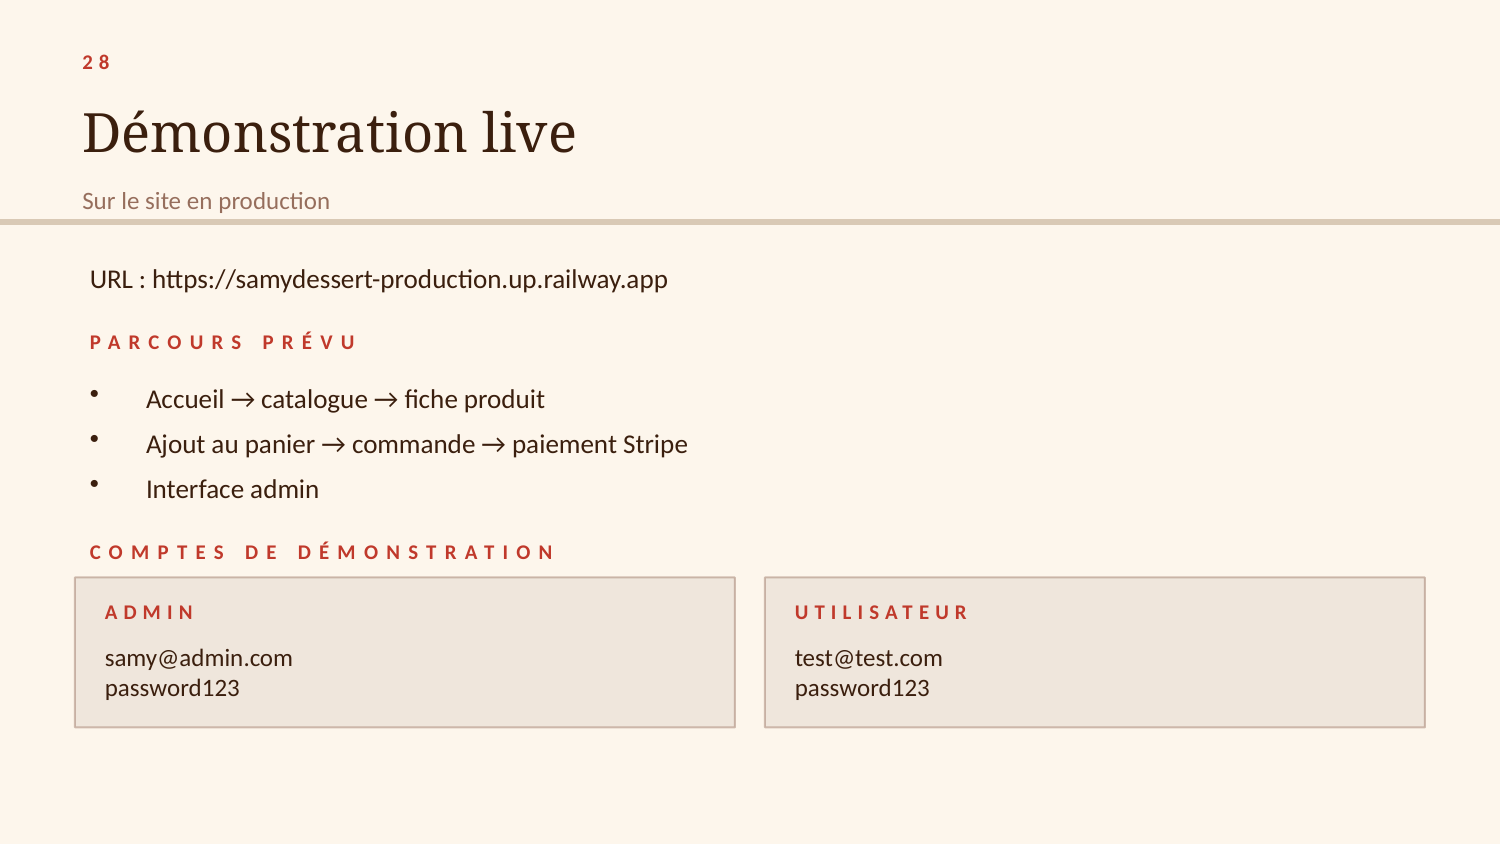

28
Démonstration live
Sur le site en production
URL : https://samydessert-production.up.railway.app
PARCOURS PRÉVU
Accueil → catalogue → fiche produit
Ajout au panier → commande → paiement Stripe
Interface admin
COMPTES DE DÉMONSTRATION
ADMIN
UTILISATEUR
samy@admin.com
password123
test@test.com
password123